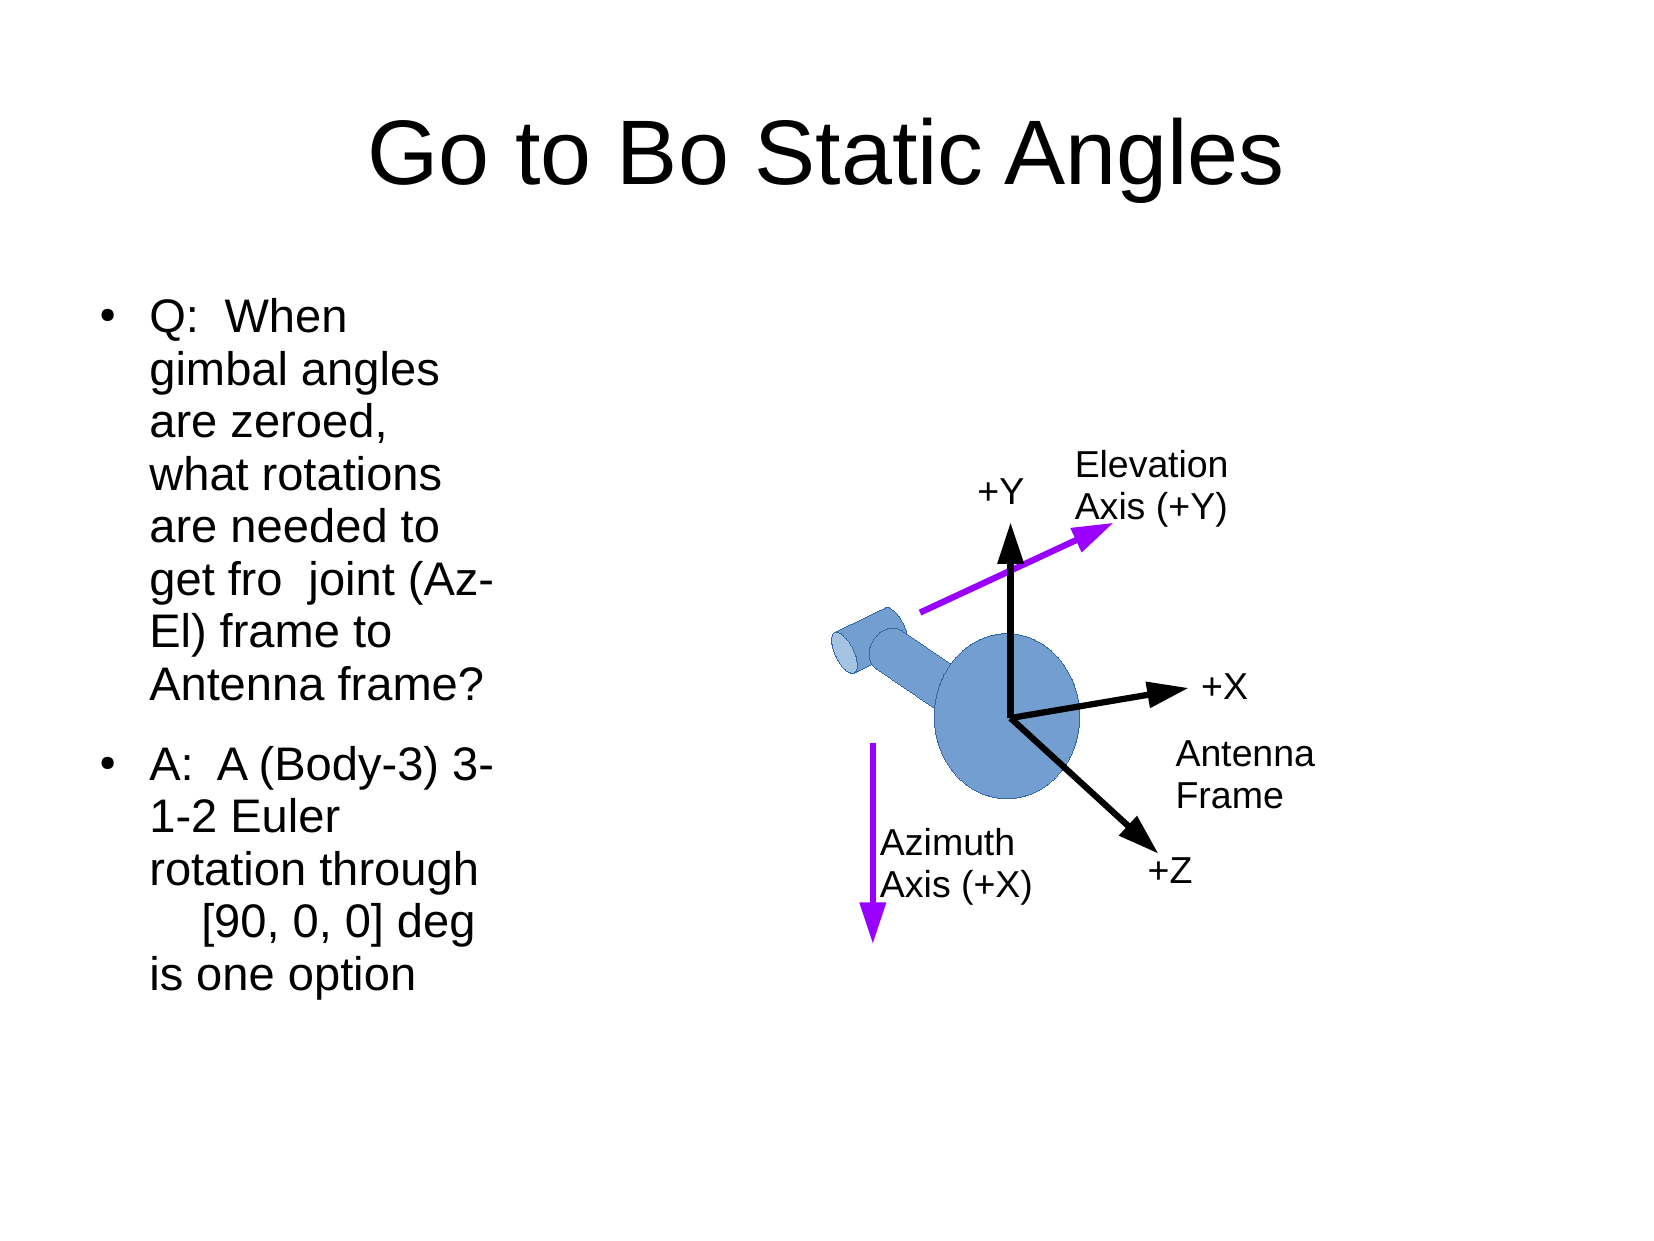

# Go to Bo Static Angles
Q: When gimbal angles are zeroed, what rotations are needed to get fro joint (Az-El) frame to Antenna frame?
A: A (Body-3) 3-1-2 Euler rotation through [90, 0, 0] deg is one option
Elevation
Axis (+Y)
+Y
+X
Antenna
Frame
Azimuth
Axis (+X)
+Z